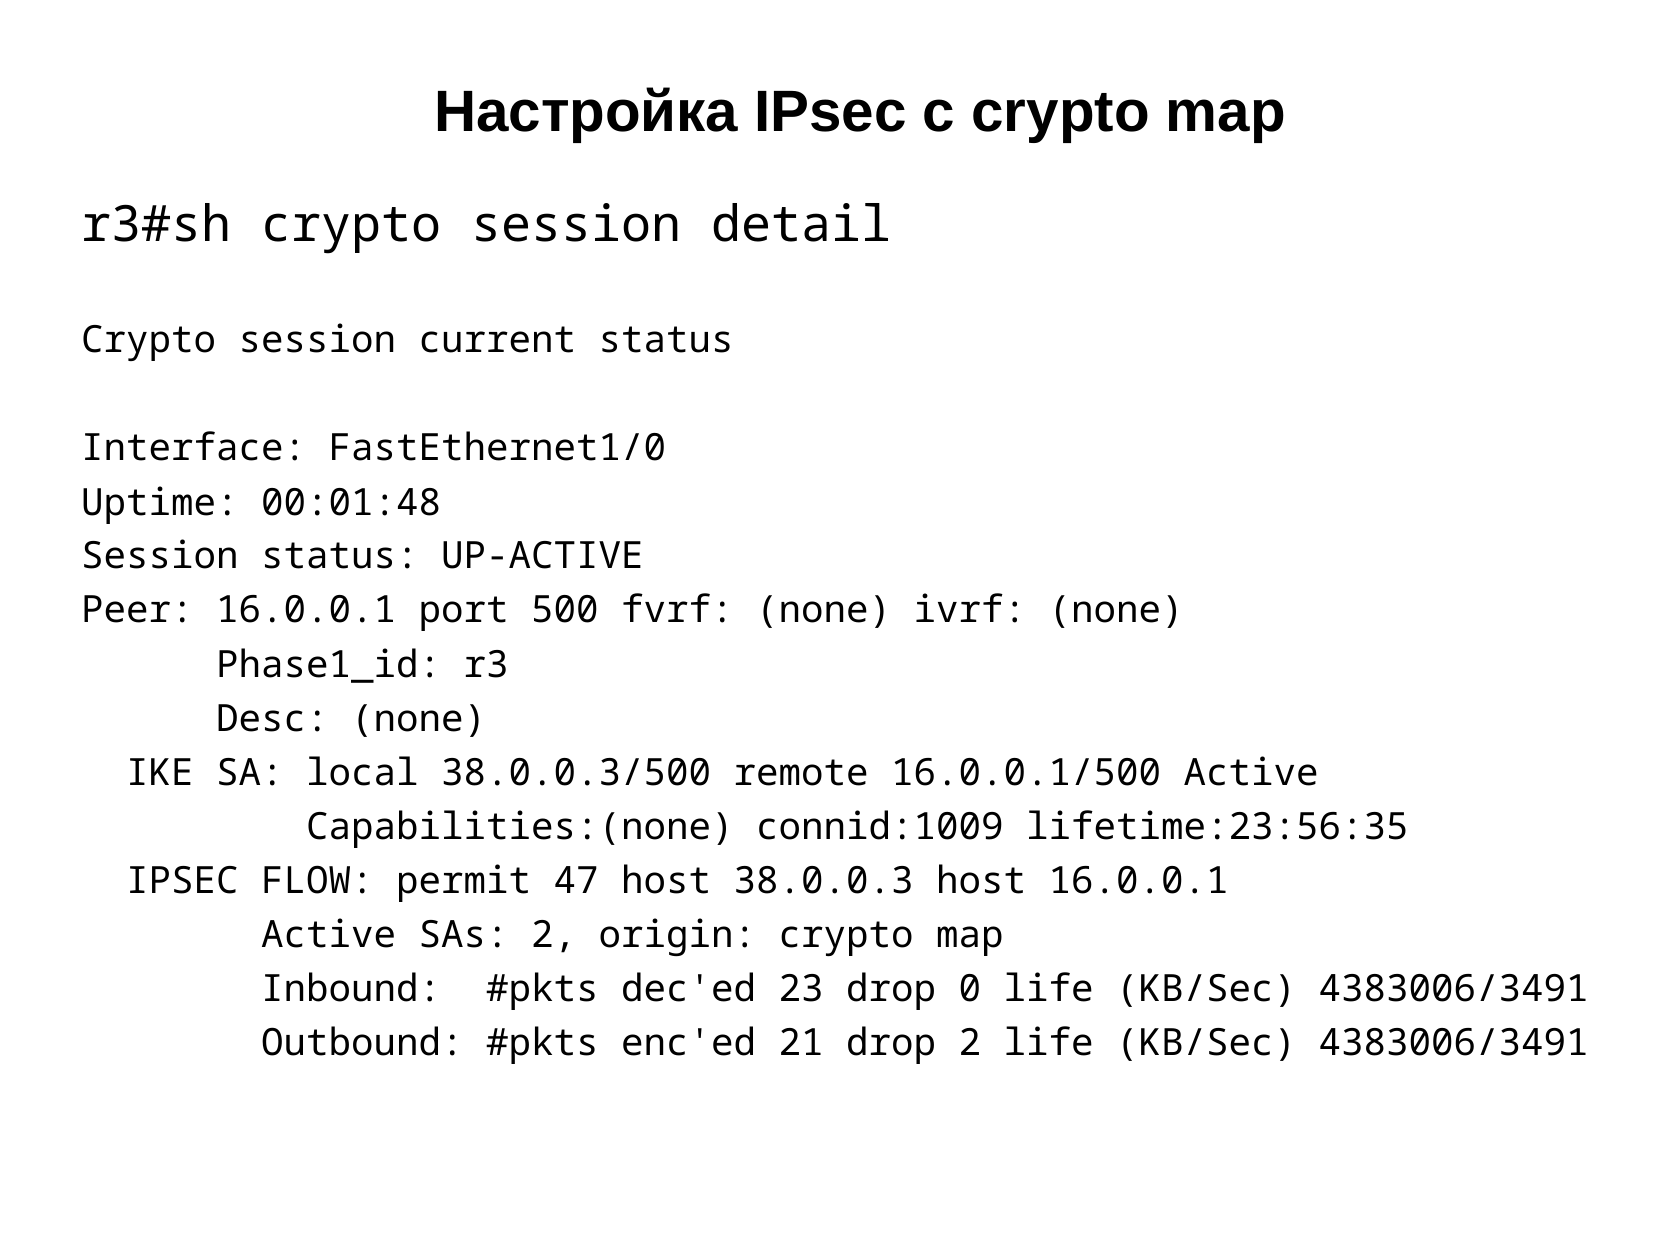

Настройка IPsec с crypto map
# r3#sh crypto session detail
Crypto session current status
Interface: FastEthernet1/0
Uptime: 00:01:48
Session status: UP-ACTIVE
Peer: 16.0.0.1 port 500 fvrf: (none) ivrf: (none)
 Phase1_id: r3
 Desc: (none)
 IKE SA: local 38.0.0.3/500 remote 16.0.0.1/500 Active
 Capabilities:(none) connid:1009 lifetime:23:56:35
 IPSEC FLOW: permit 47 host 38.0.0.3 host 16.0.0.1
 Active SAs: 2, origin: crypto map
 Inbound: #pkts dec'ed 23 drop 0 life (KB/Sec) 4383006/3491
 Outbound: #pkts enc'ed 21 drop 2 life (KB/Sec) 4383006/3491